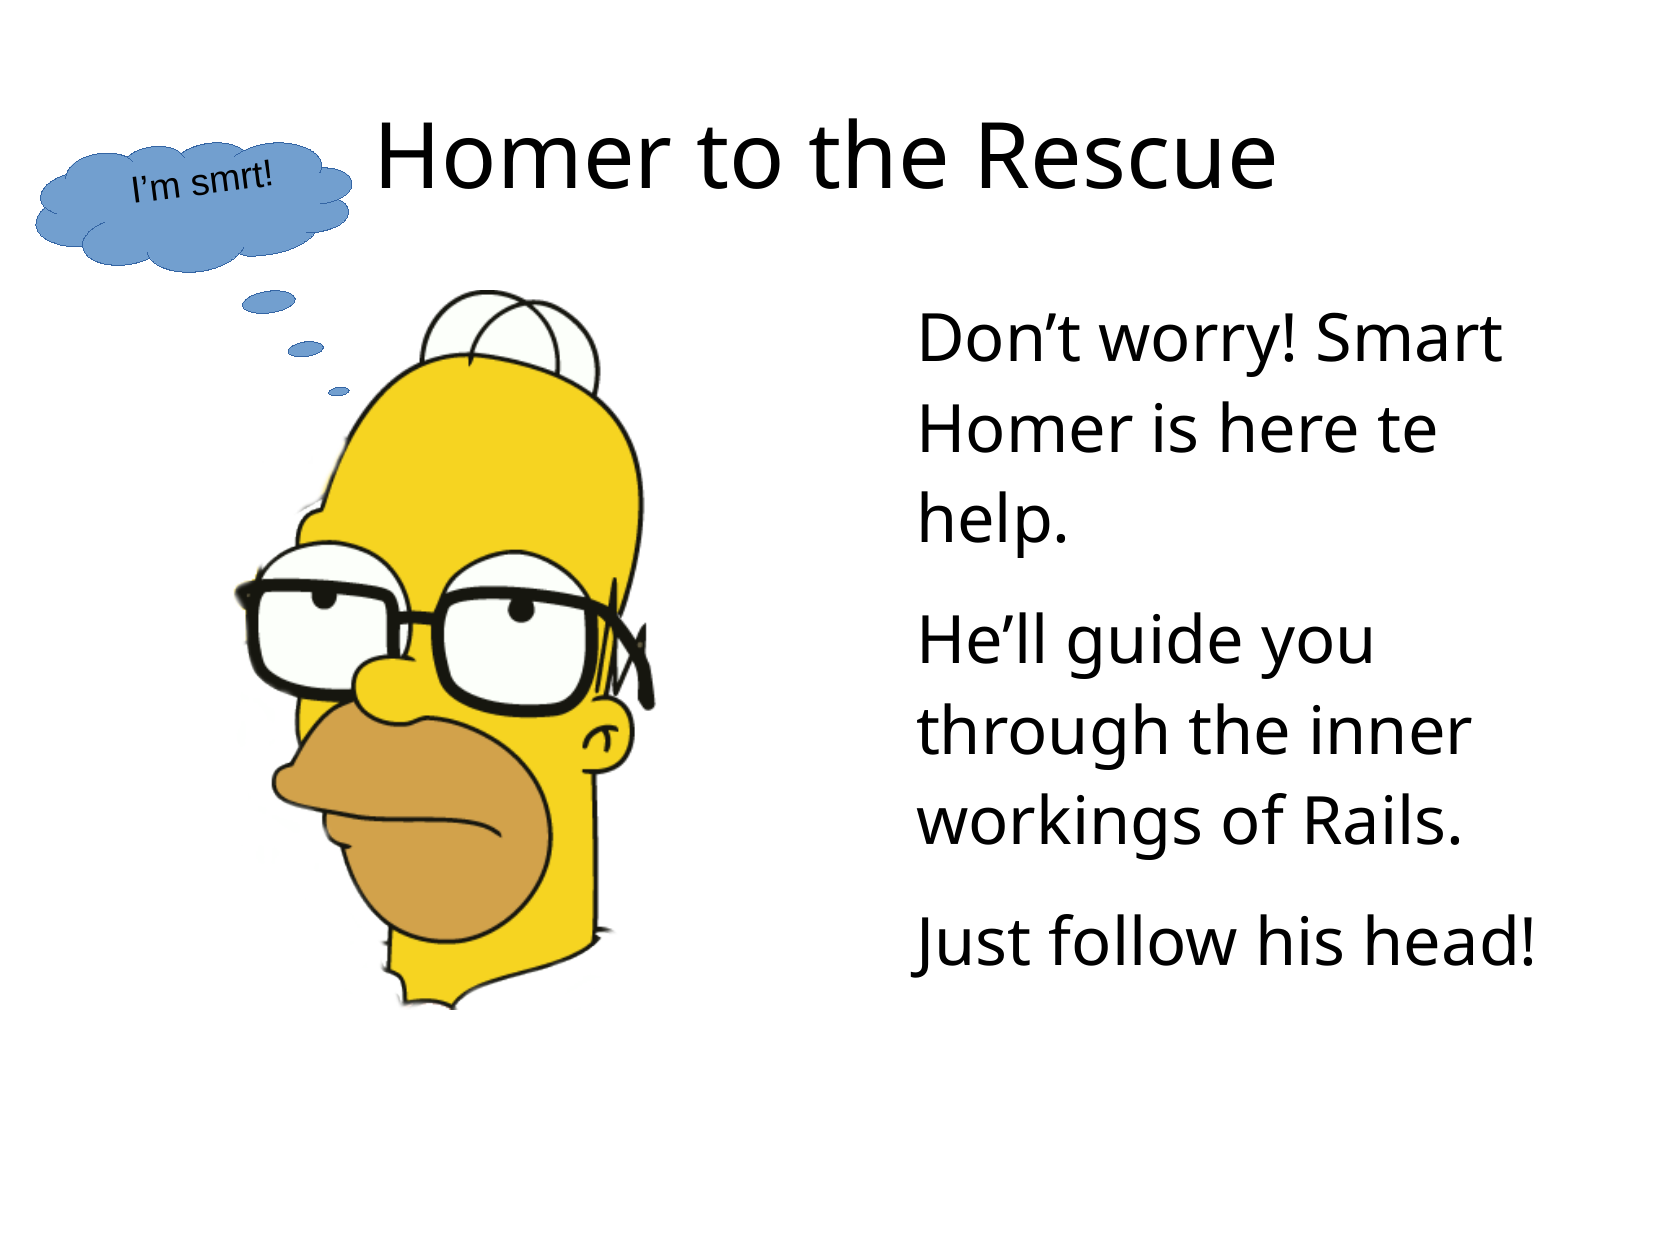

# Homer to the Rescue
I’m smrt!
Don’t worry! Smart Homer is here te help.
He’ll guide you through the inner workings of Rails.
Just follow his head!